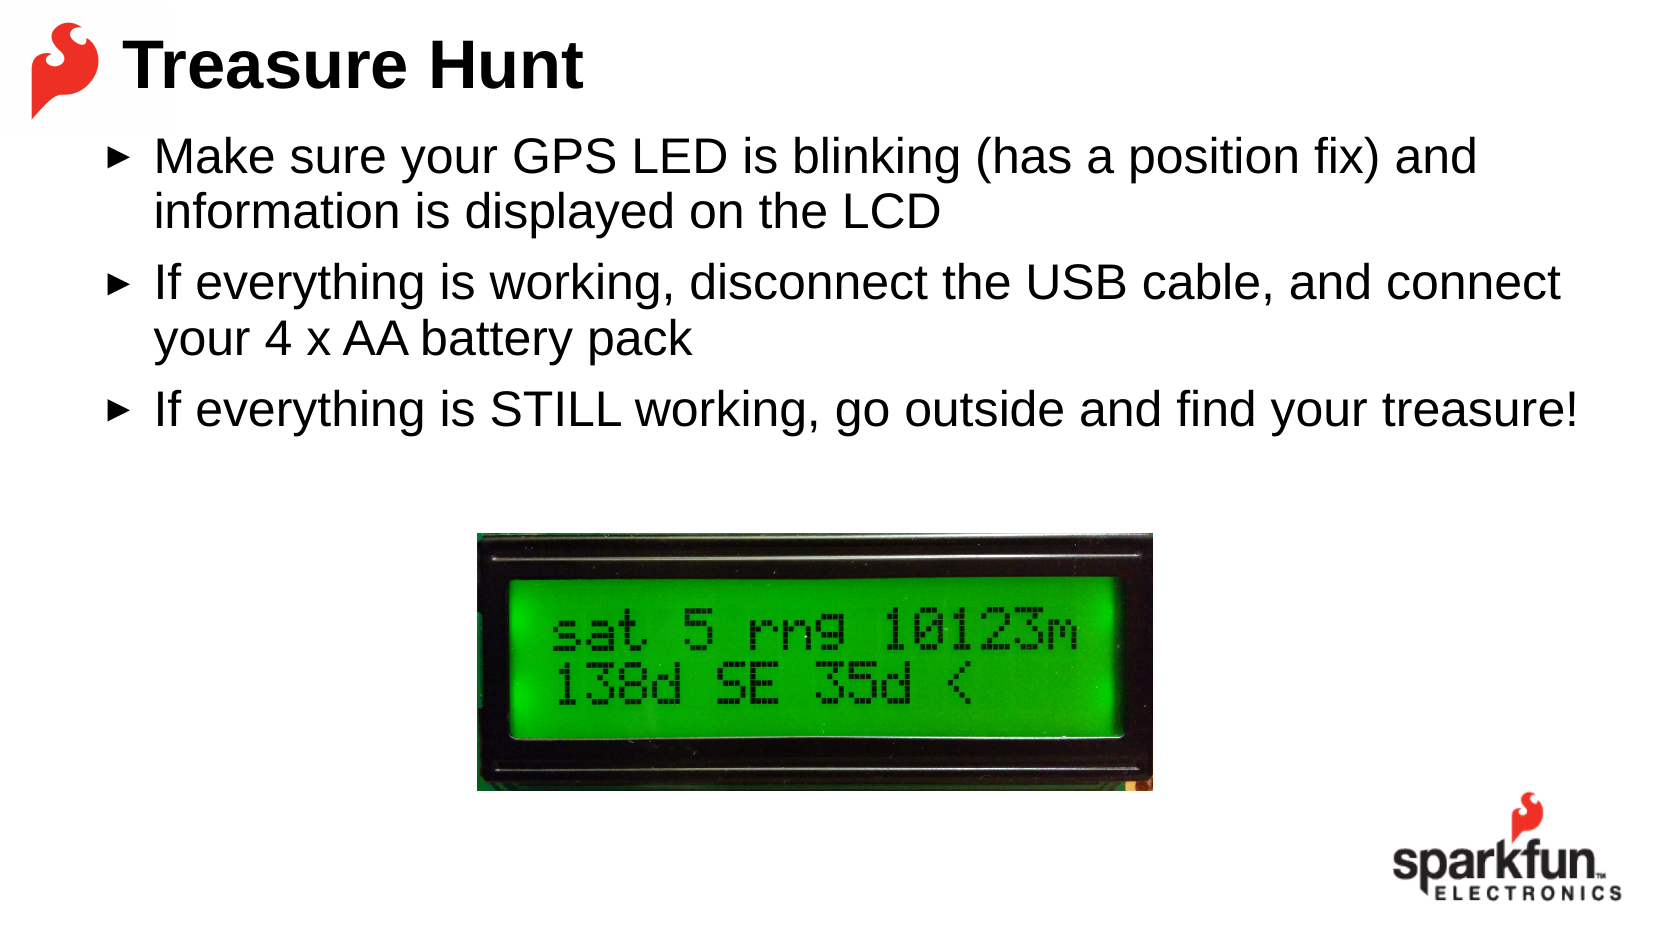

# Treasure Hunt
Make sure your GPS LED is blinking (has a position fix) and information is displayed on the LCD
If everything is working, disconnect the USB cable, and connect your 4 x AA battery pack
If everything is STILL working, go outside and find your treasure!